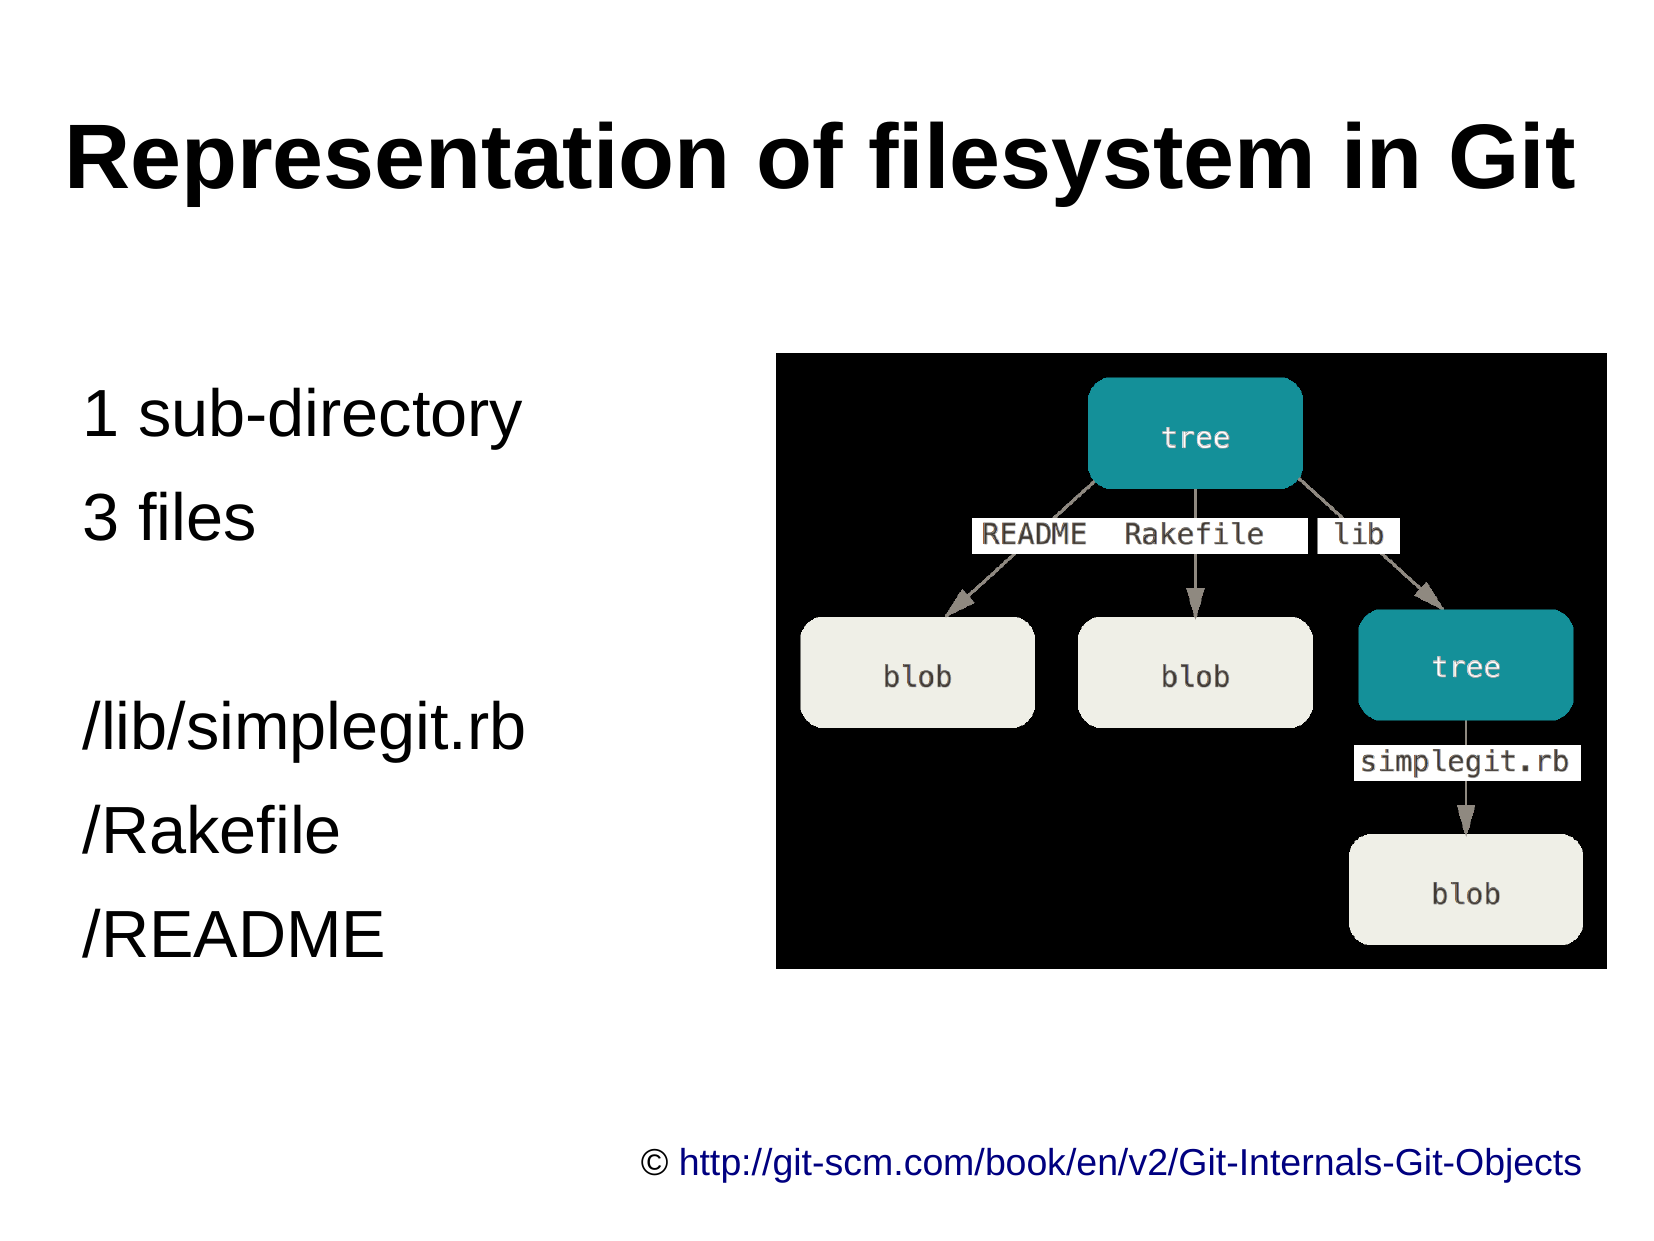

# Representation of filesystem in Git
1 sub-directory
3 files
/lib/simplegit.rb
/Rakefile
/README
© http://git-scm.com/book/en/v2/Git-Internals-Git-Objects